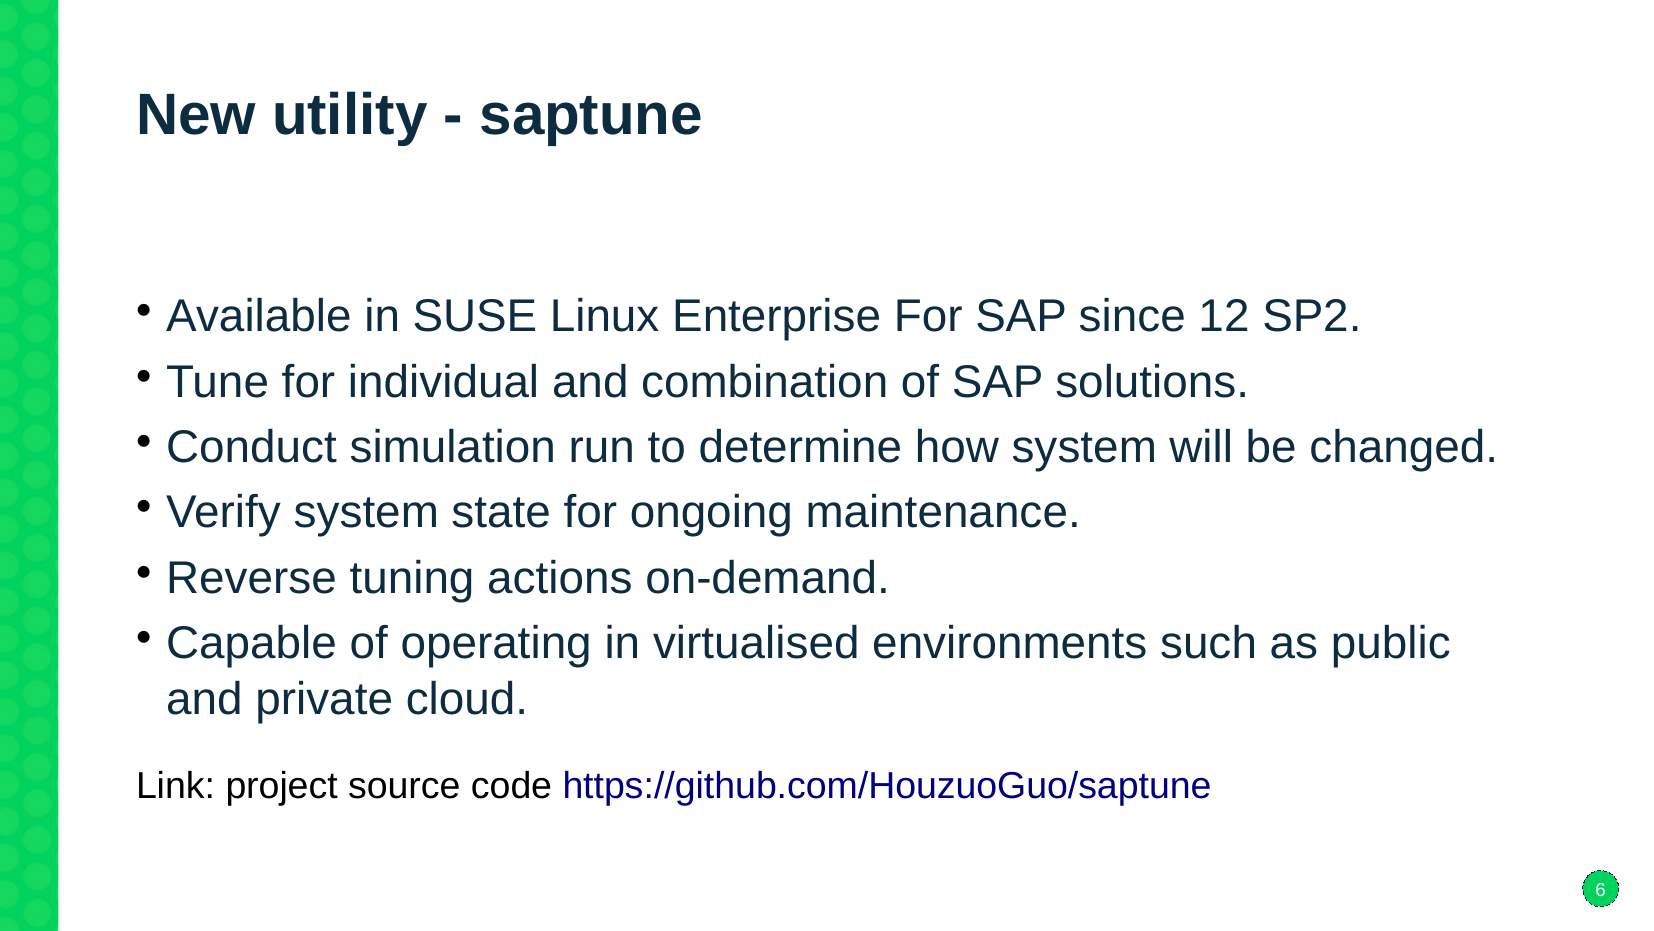

# New utility - saptune
Available in SUSE Linux Enterprise For SAP since 12 SP2.
Tune for individual and combination of SAP solutions.
Conduct simulation run to determine how system will be changed.
Verify system state for ongoing maintenance.
Reverse tuning actions on-demand.
Capable of operating in virtualised environments such as public and private cloud.
Link: project source code https://github.com/HouzuoGuo/saptune
6